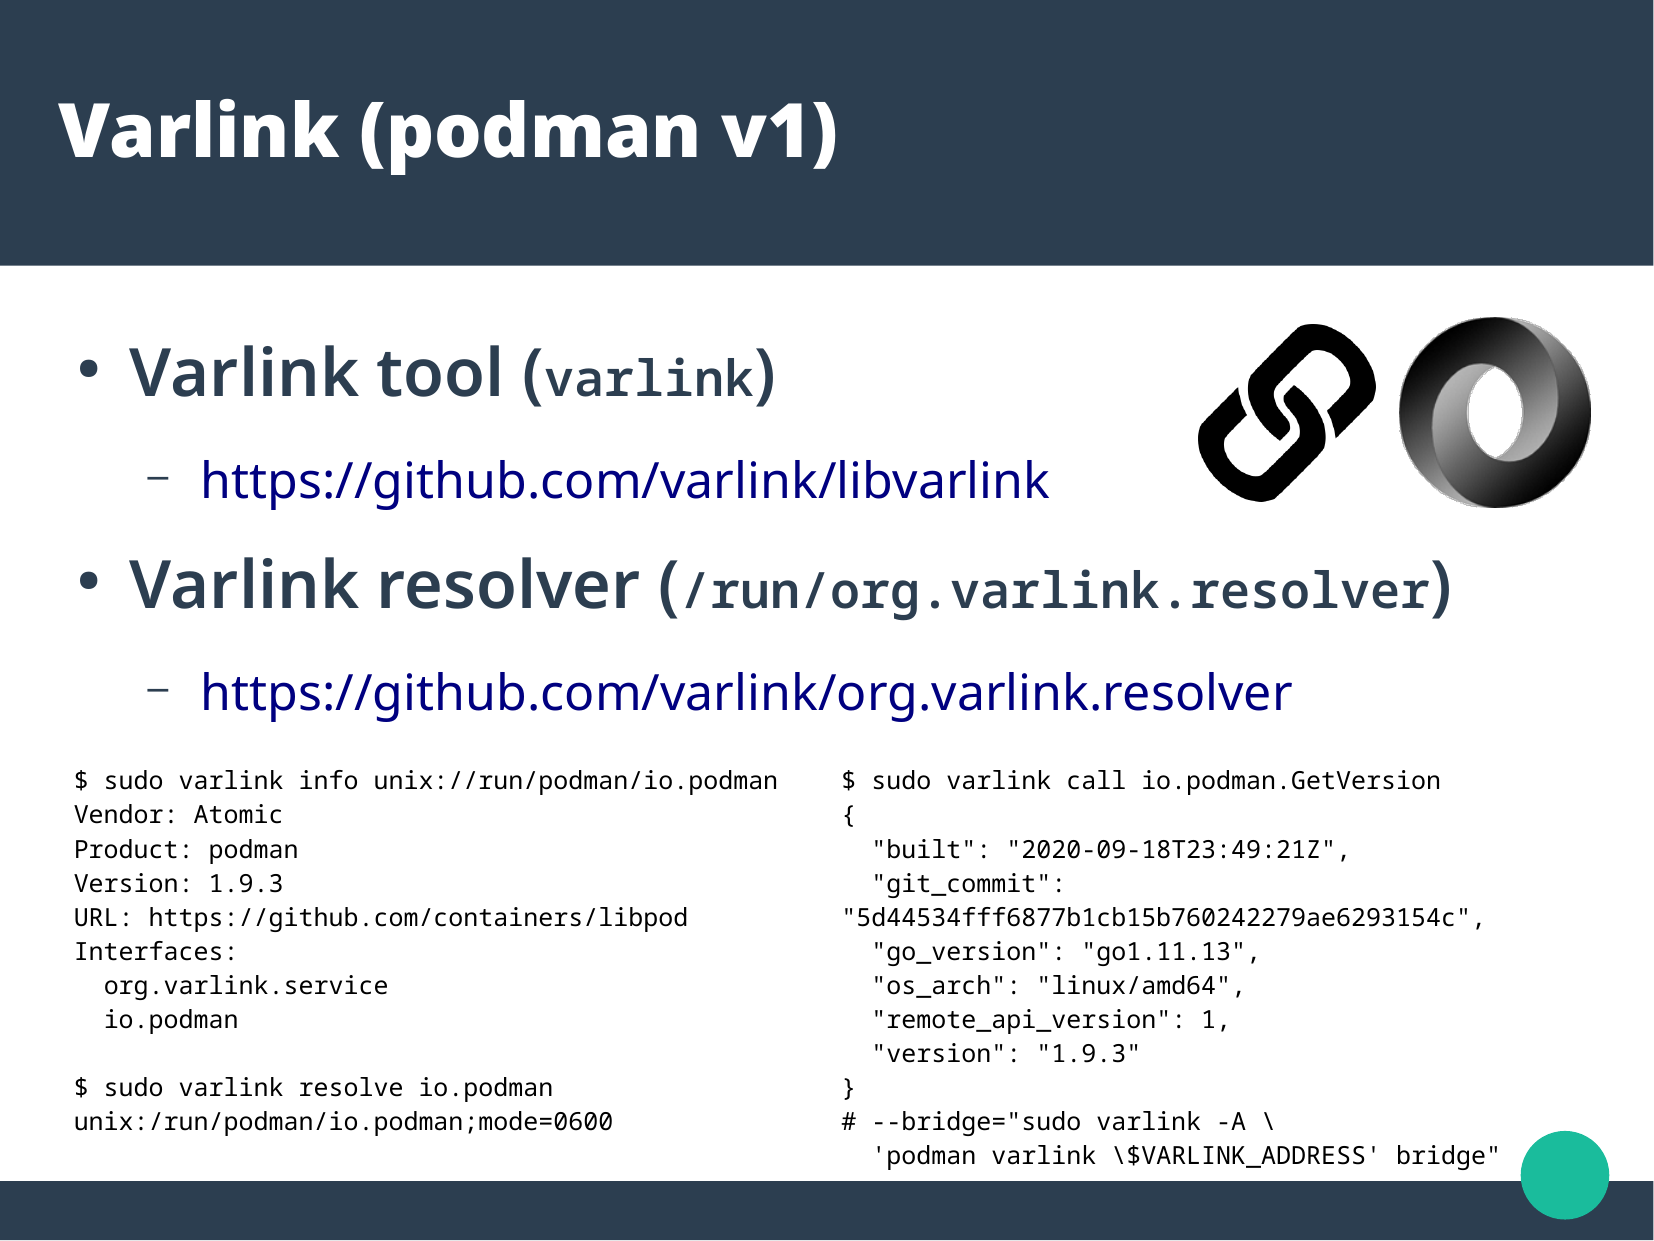

# Varlink (podman v1)
Varlink tool (varlink)
https://github.com/varlink/libvarlink
Varlink resolver (/run/org.varlink.resolver)
https://github.com/varlink/org.varlink.resolver
$ sudo varlink info unix://run/podman/io.podman
Vendor: Atomic
Product: podman
Version: 1.9.3
URL: https://github.com/containers/libpod
Interfaces:
 org.varlink.service
 io.podman
$ sudo varlink resolve io.podman
unix:/run/podman/io.podman;mode=0600
$ sudo varlink call io.podman.GetVersion
{
 "built": "2020-09-18T23:49:21Z",
 "git_commit": "5d44534fff6877b1cb15b760242279ae6293154c",
 "go_version": "go1.11.13",
 "os_arch": "linux/amd64",
 "remote_api_version": 1,
 "version": "1.9.3"
}
# --bridge="sudo varlink -A \
 'podman varlink \$VARLINK_ADDRESS' bridge"